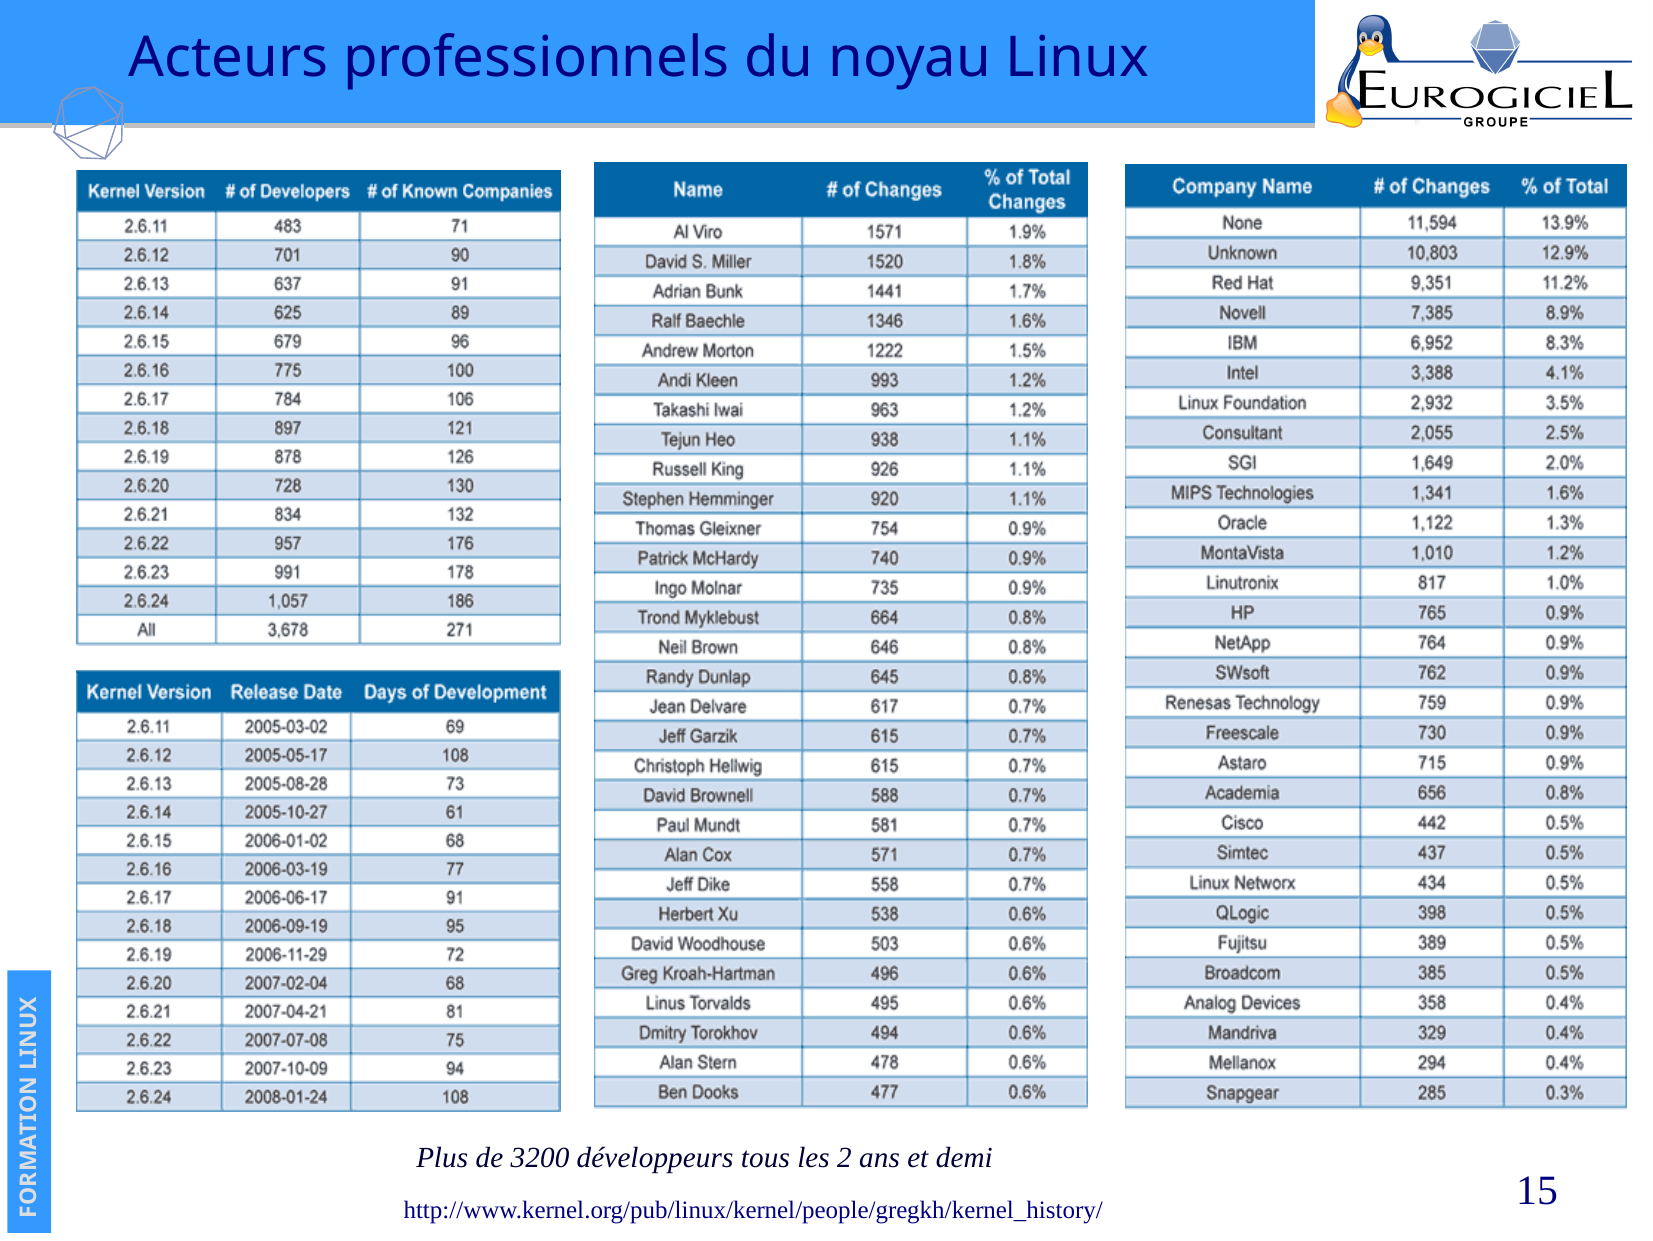

# Acteurs professionnels du noyau Linux
Plus de 3200 développeurs tous les 2 ans et demi
http://www.kernel.org/pub/linux/kernel/people/gregkh/kernel_history/